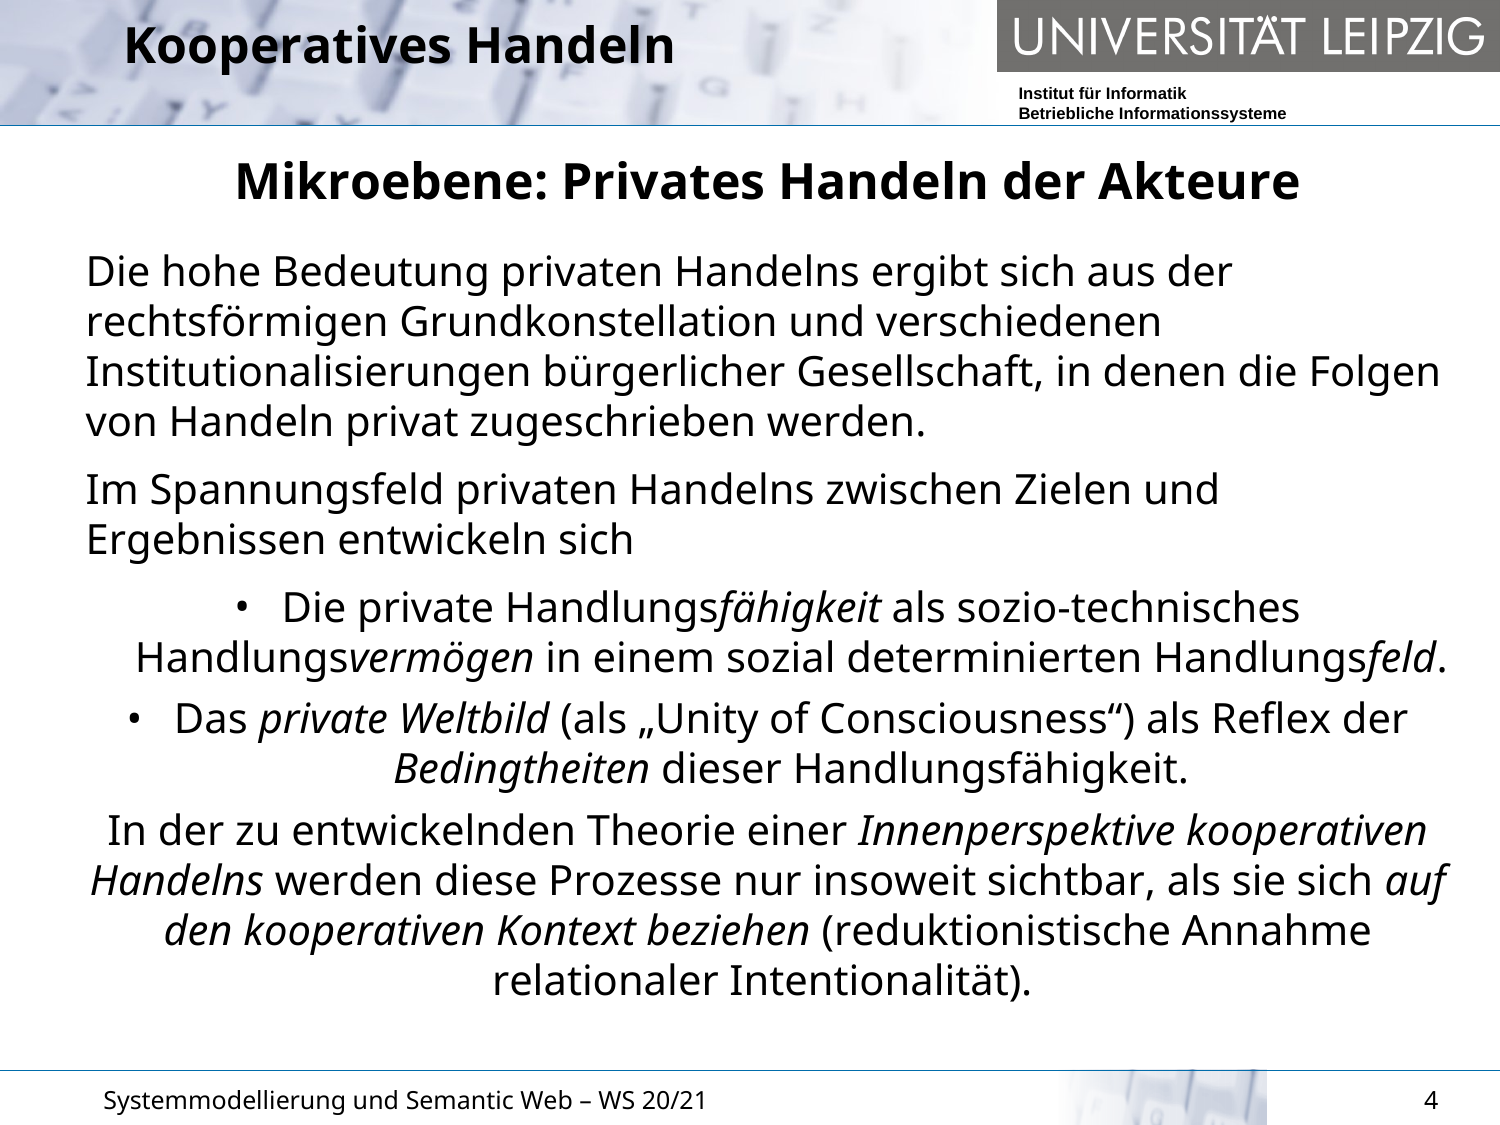

Kooperatives Handeln
Mikroebene: Privates Handeln der Akteure
Die hohe Bedeutung privaten Handelns ergibt sich aus der rechtsförmigen Grundkonstellation und verschiedenen Institutionalisierungen bürgerlicher Gesellschaft, in denen die Folgen von Handeln privat zugeschrieben werden.
Im Spannungsfeld privaten Handelns zwischen Zielen und Ergebnissen entwickeln sich
Die private Handlungsfähigkeit als sozio-technisches Handlungsvermögen in einem sozial determinierten Handlungsfeld.
Das private Weltbild (als „Unity of Consciousness“) als Reflex der Bedingtheiten dieser Handlungsfähigkeit.
In der zu entwickelnden Theorie einer Innenperspektive kooperativen Handelns werden diese Prozesse nur insoweit sichtbar, als sie sich auf den kooperativen Kontext beziehen (reduktionistische Annahme relationaler Intentionalität).
Systemmodellierung und Semantic Web – WS 20/21
4